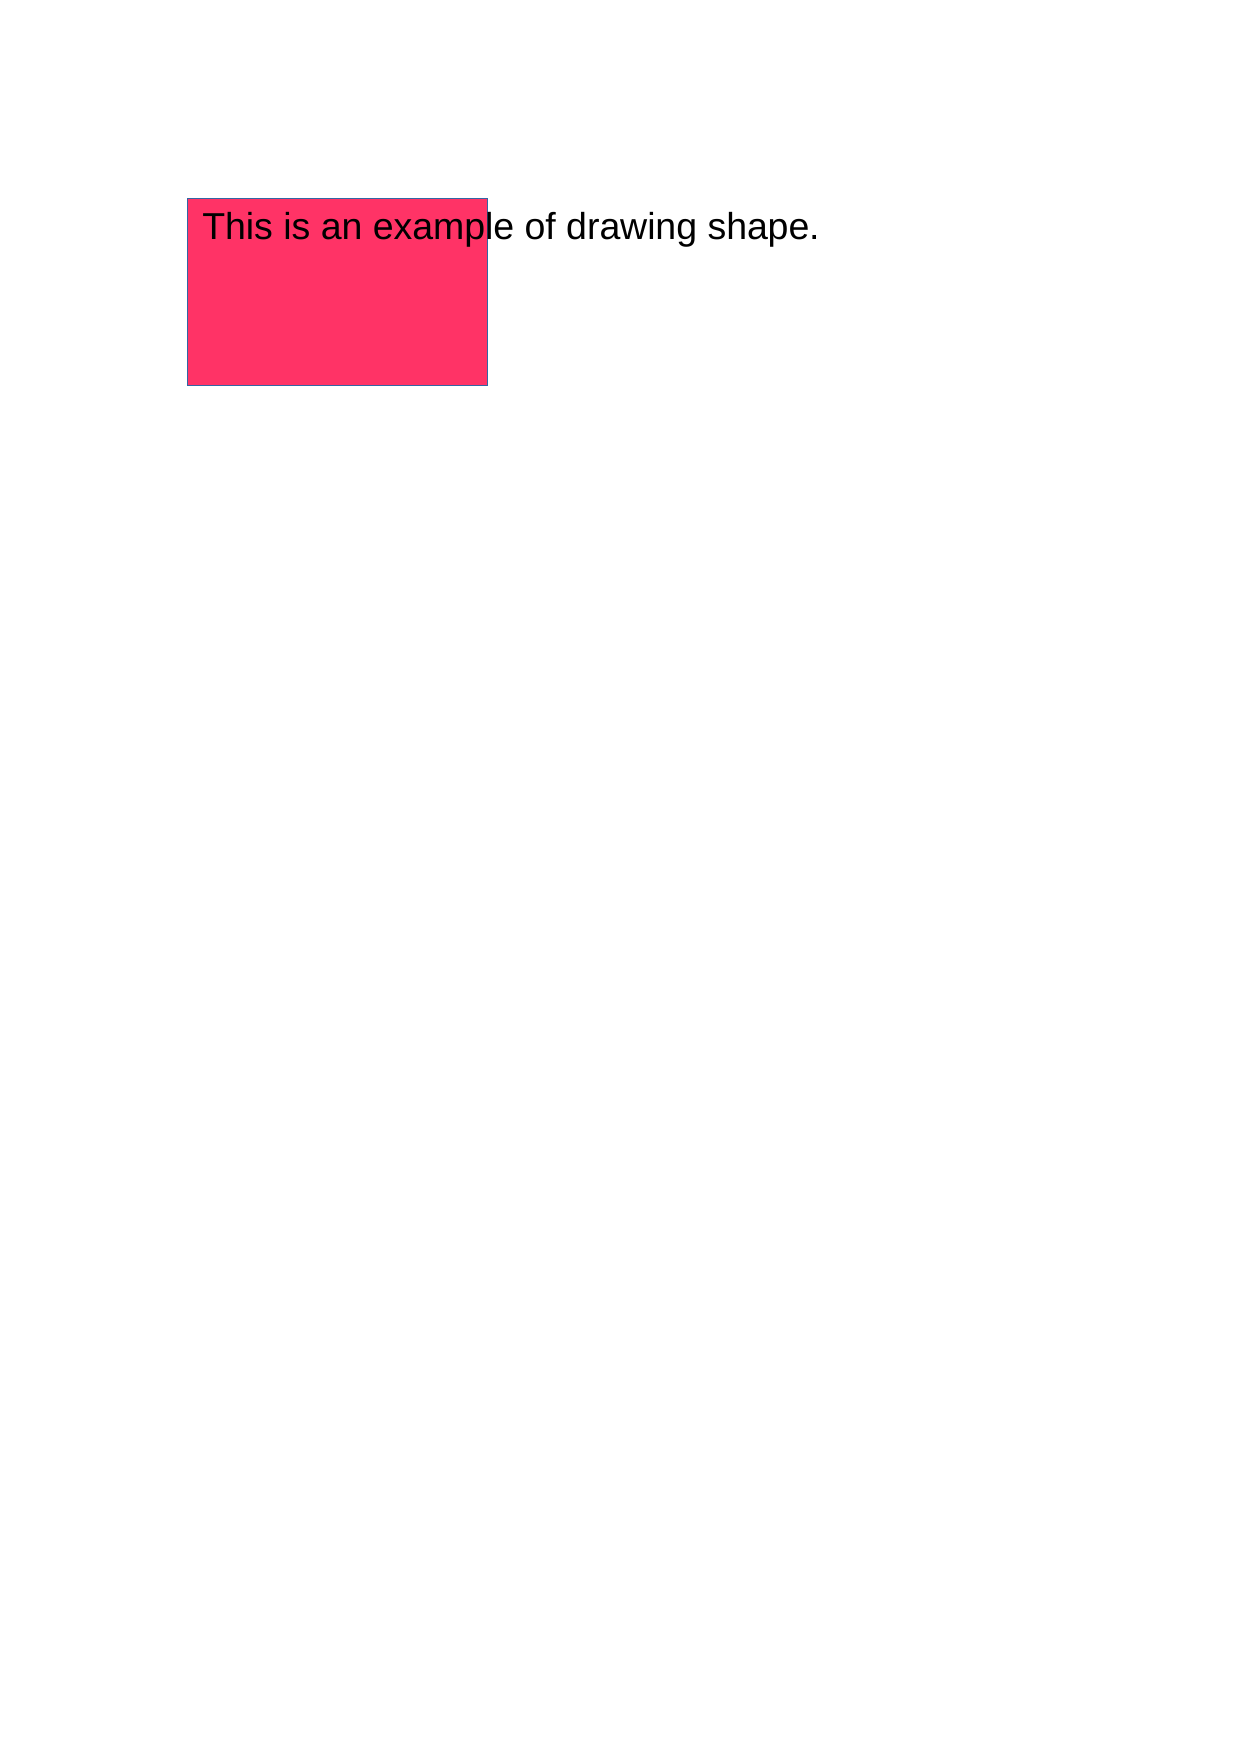

This is an example of drawing shape.